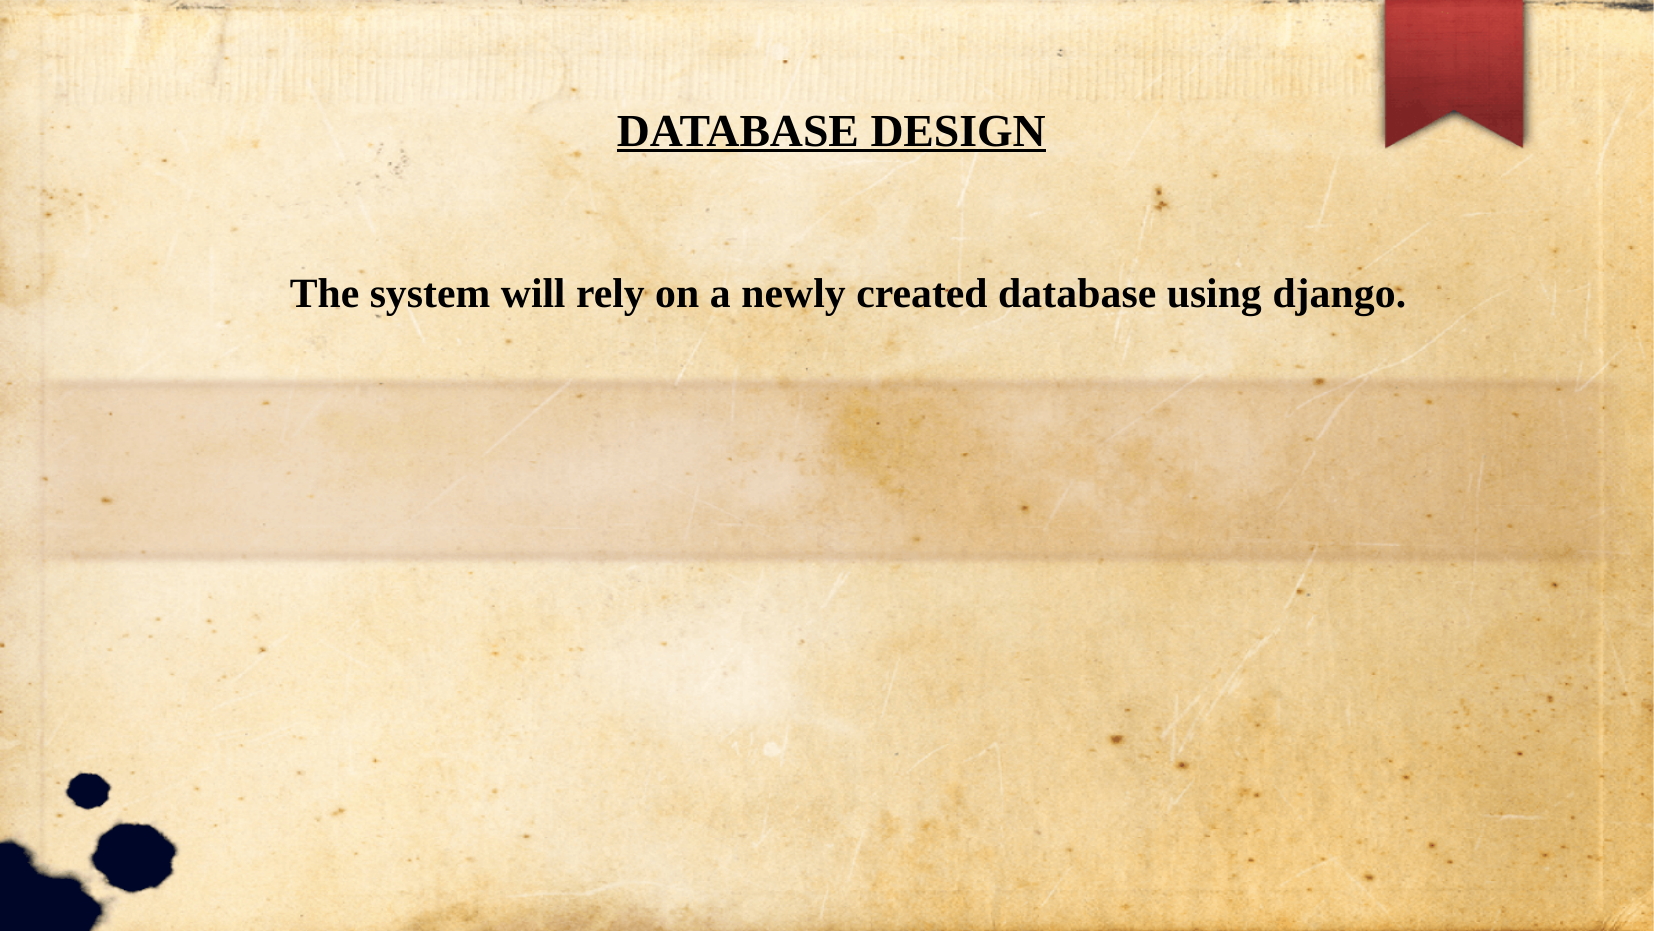

# DATABASE DESIGN
The system will rely on a newly created database using django.